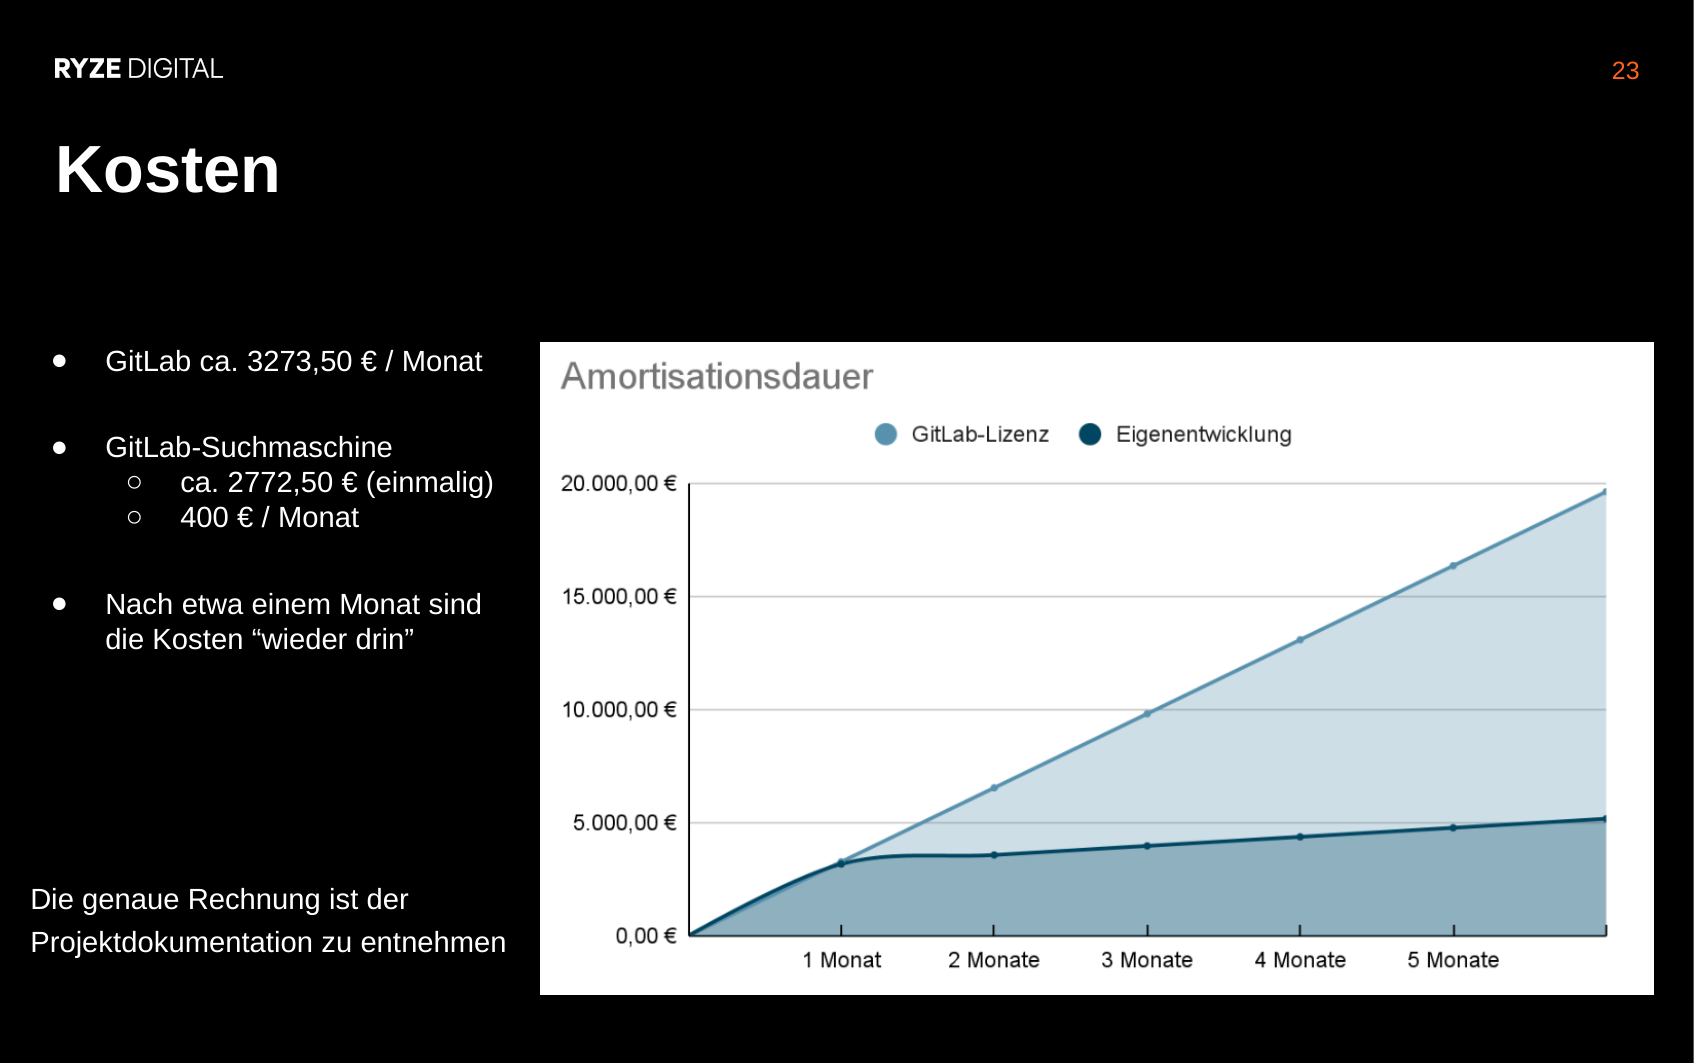

# Kosten
GitLab ca. 3273,50 € / Monat
GitLab-Suchmaschine
ca. 2772,50 € (einmalig)
400 € / Monat
Nach etwa einem Monat sind
die Kosten “wieder drin”
Die genaue Rechnung ist der
Projektdokumentation zu entnehmen